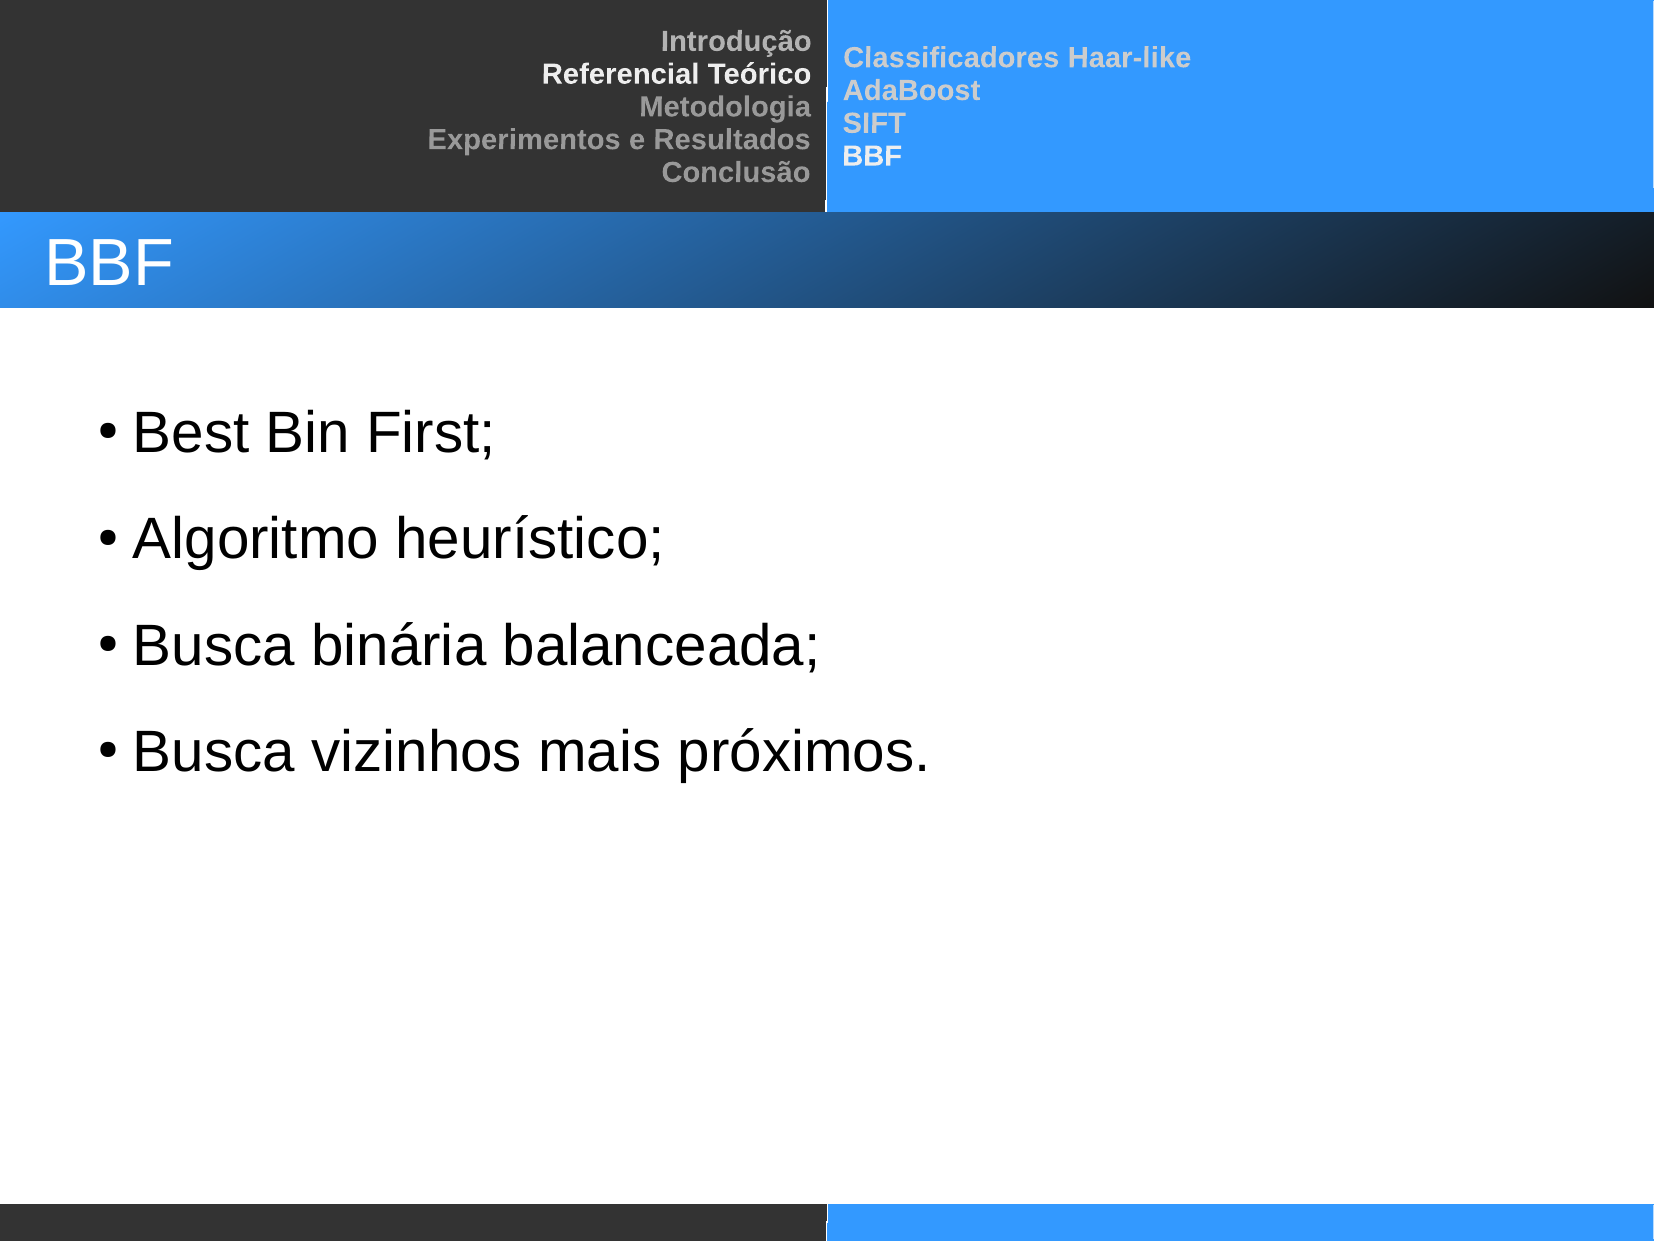

Introdução
Referencial Teórico
Metodologia
Experimentos e Resultados
Conclusão
Classificadores Haar-like
AdaBoost
SIFT
BBF
BBF
Best Bin First;
Algoritmo heurístico;
Busca binária balanceada;
Busca vizinhos mais próximos.